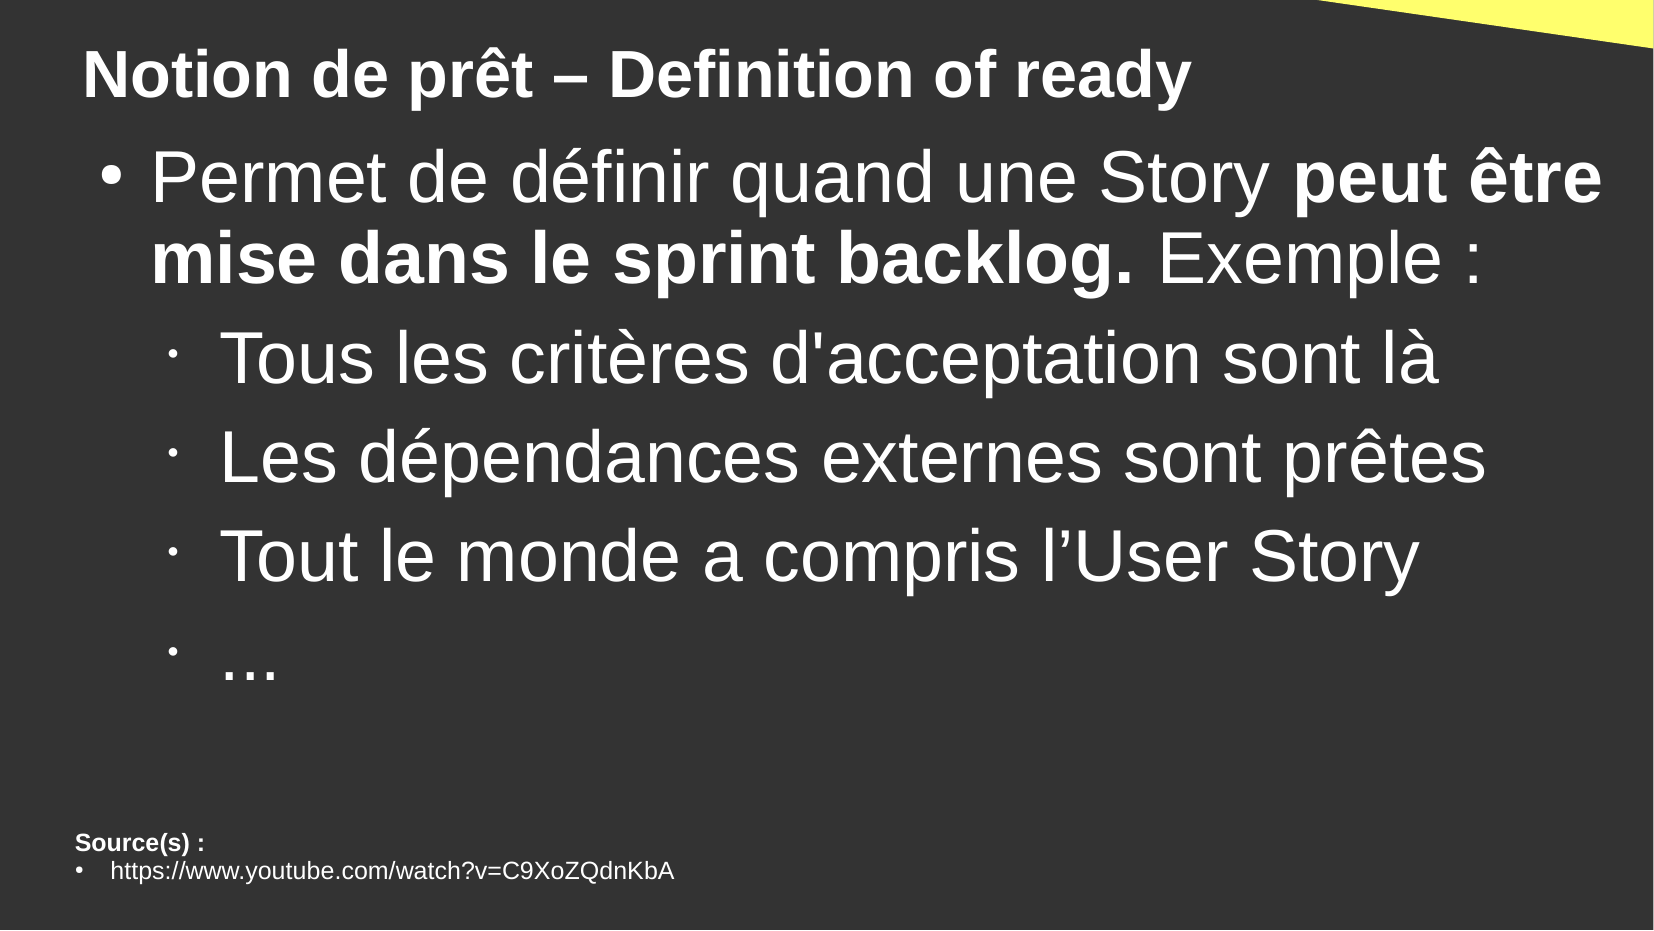

# Notion de prêt – Definition of ready
Permet de définir quand une Story peut être mise dans le sprint backlog. Exemple :
Tous les critères d'acceptation sont là
Les dépendances externes sont prêtes
Tout le monde a compris l’User Story
...
Source(s) :
https://www.youtube.com/watch?v=C9XoZQdnKbA